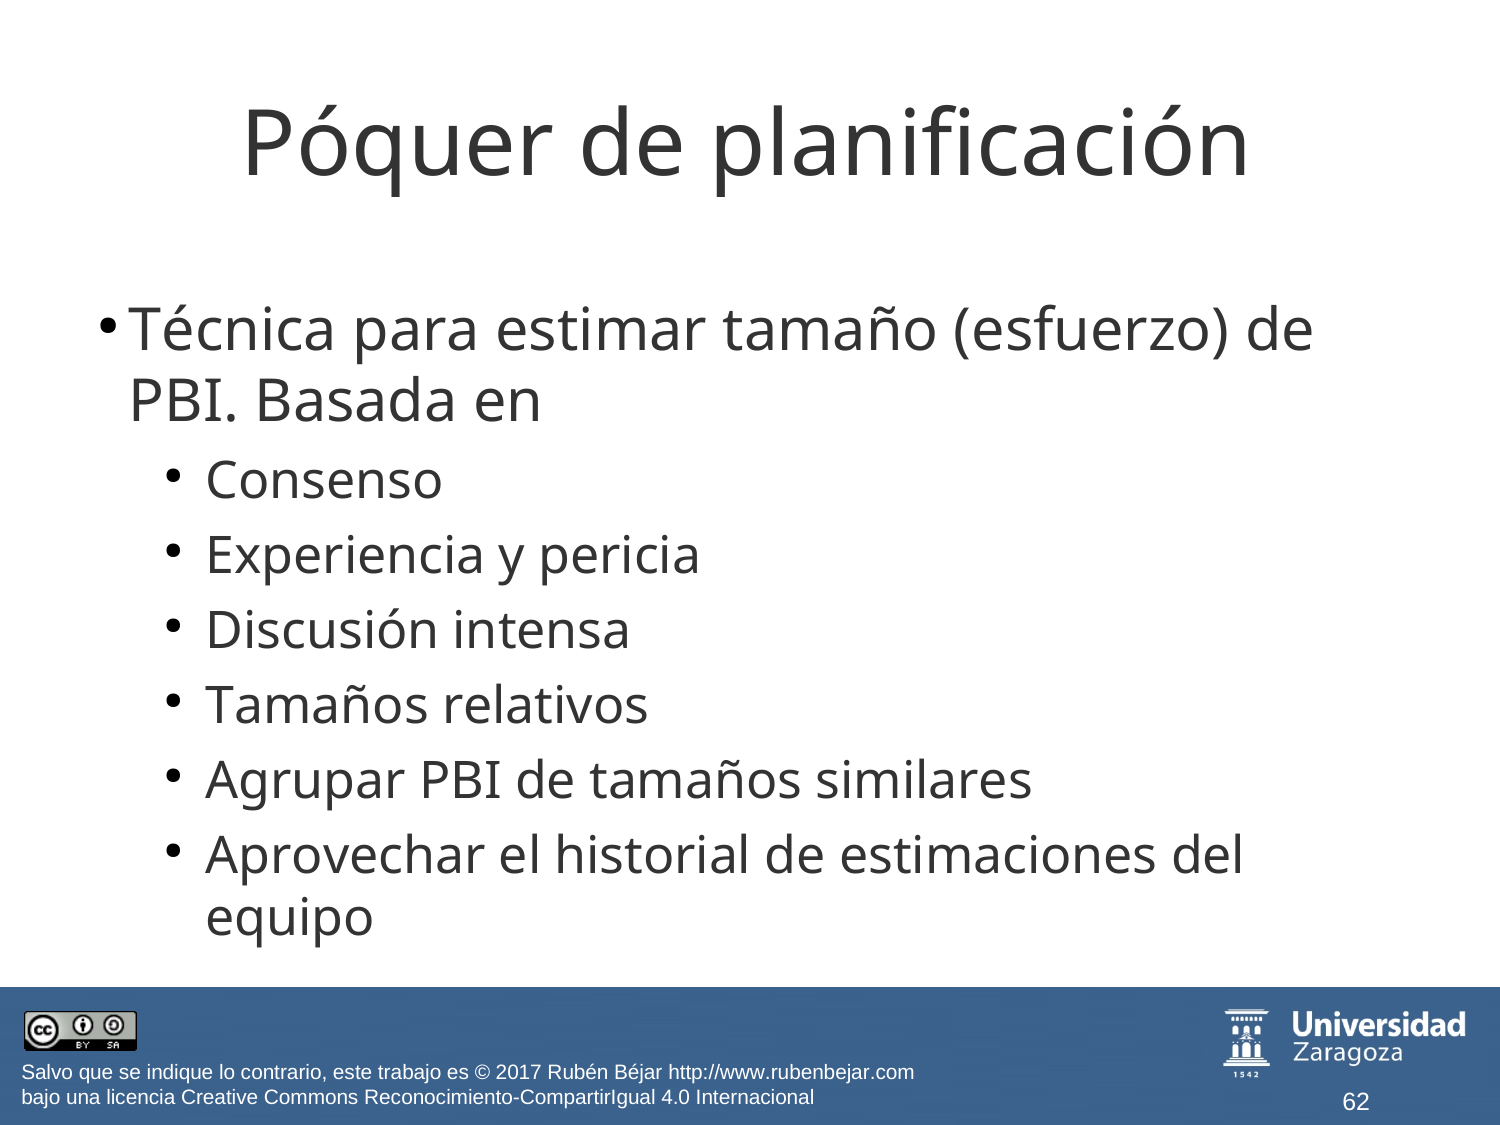

# Póquer de planificación
Técnica para estimar tamaño (esfuerzo) de PBI. Basada en
Consenso
Experiencia y pericia
Discusión intensa
Tamaños relativos
Agrupar PBI de tamaños similares
Aprovechar el historial de estimaciones del equipo